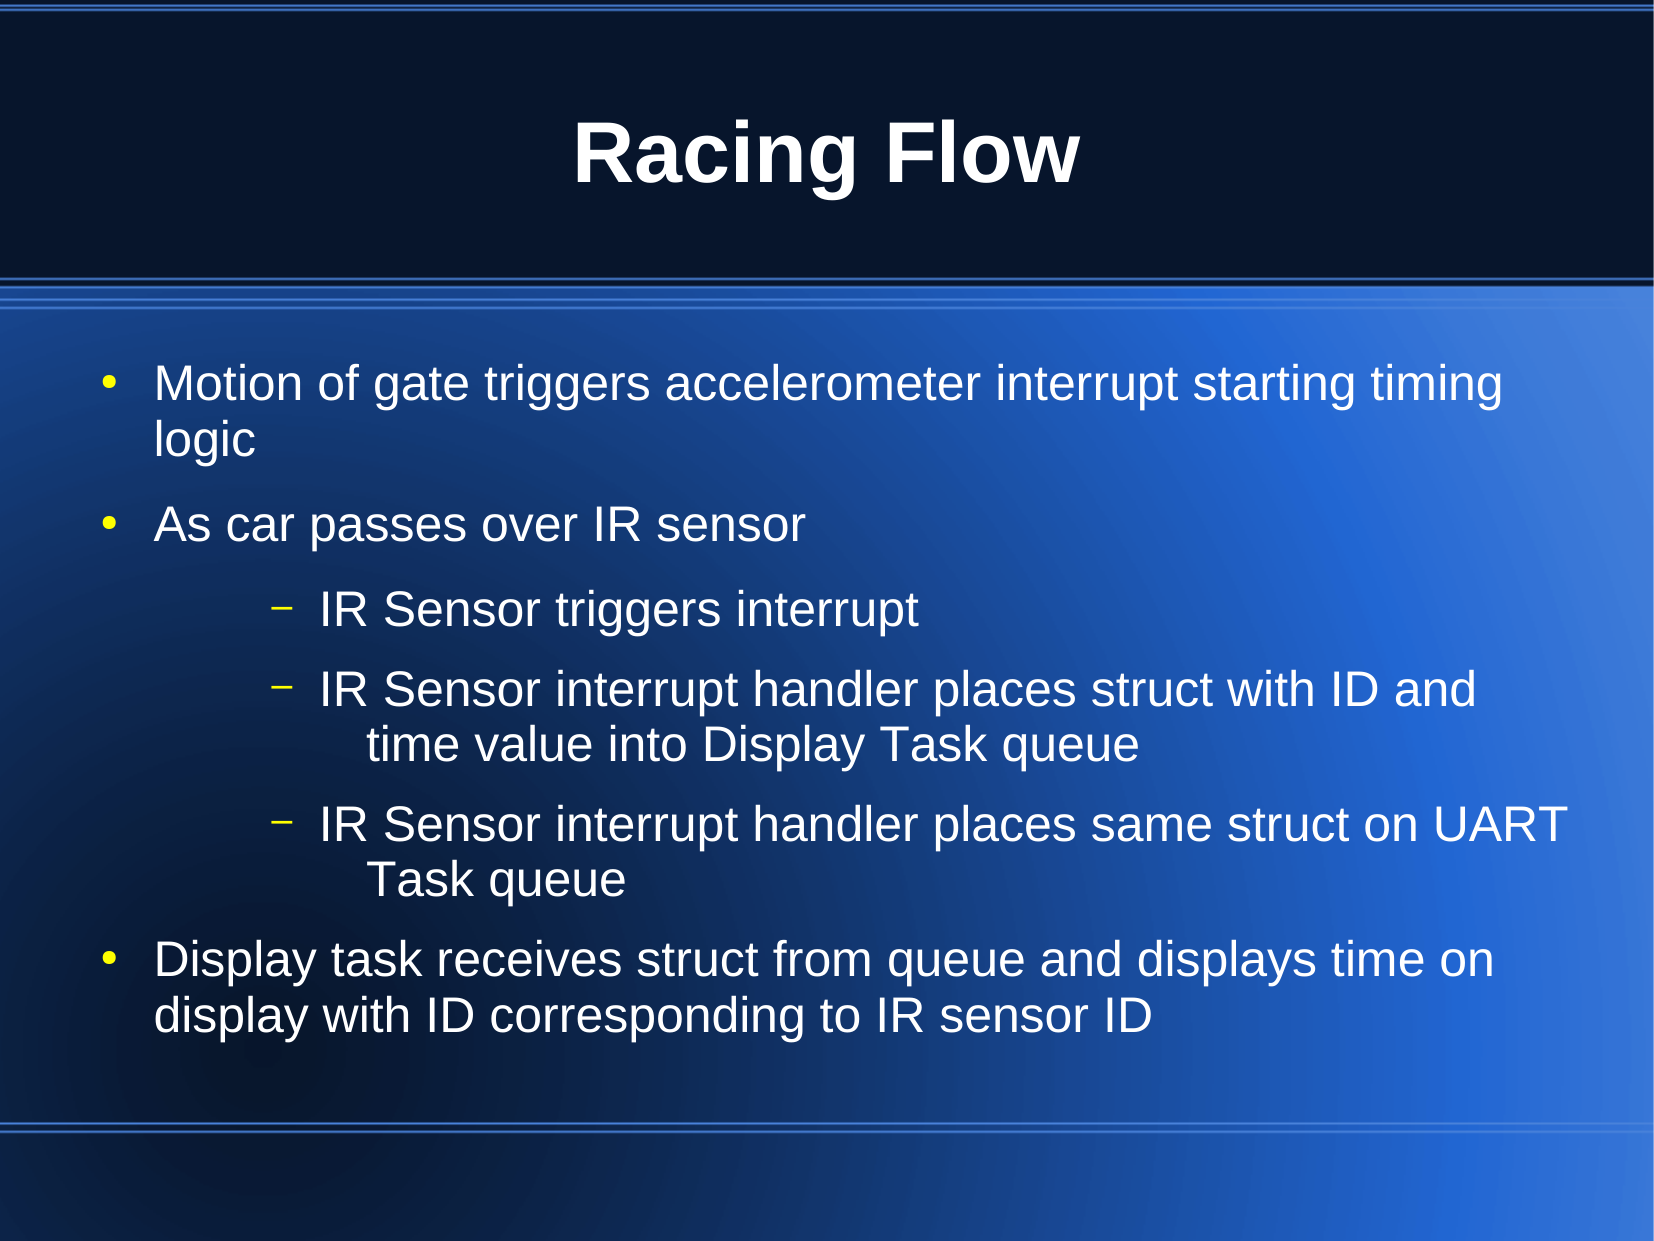

# Racing Flow
Motion of gate triggers accelerometer interrupt starting timing logic
As car passes over IR sensor
IR Sensor triggers interrupt
IR Sensor interrupt handler places struct with ID and time value into Display Task queue
IR Sensor interrupt handler places same struct on UART Task queue
Display task receives struct from queue and displays time on display with ID corresponding to IR sensor ID